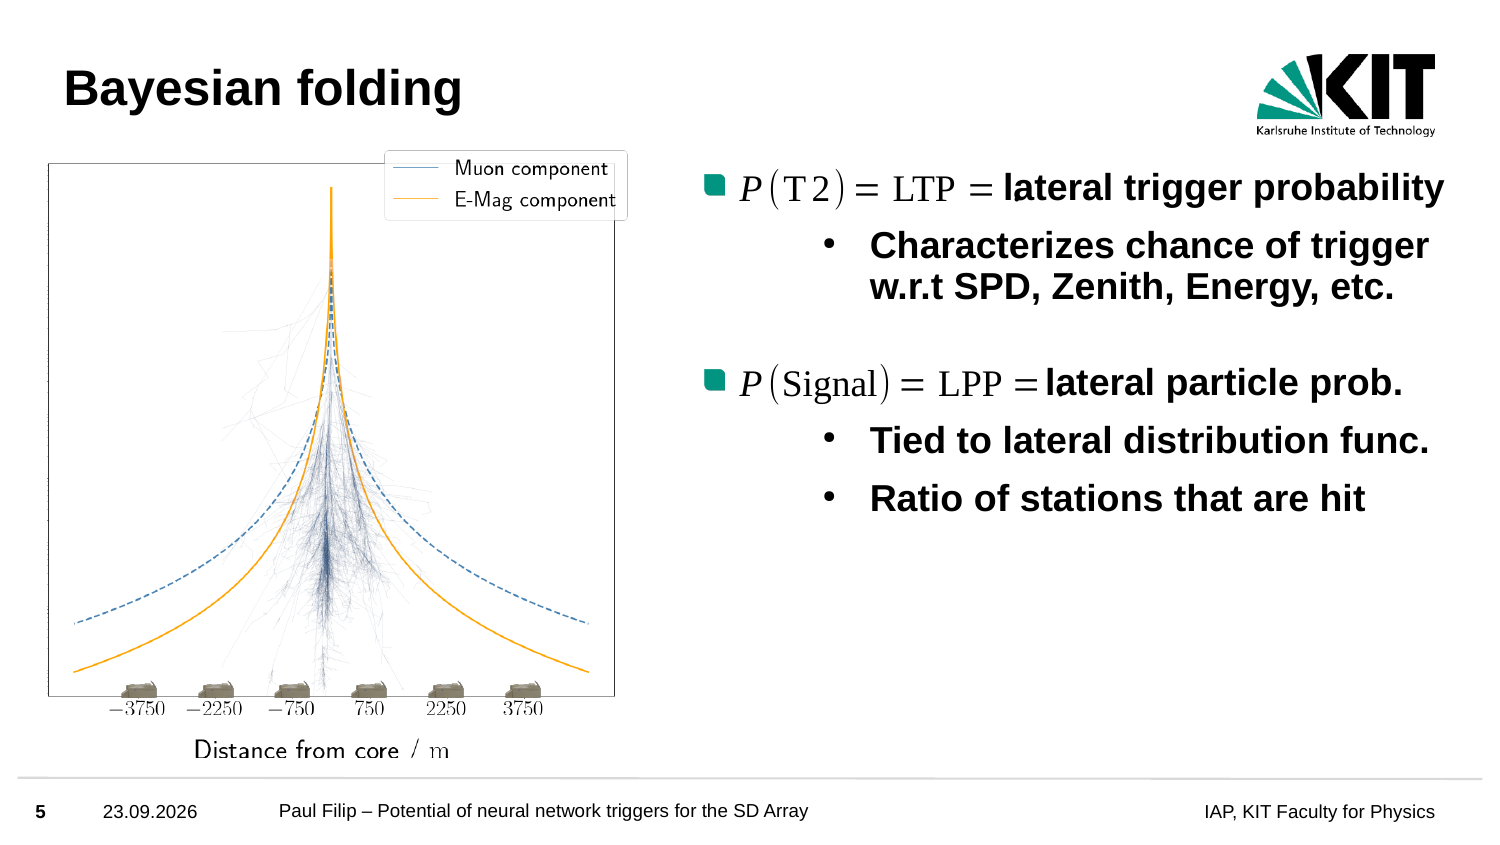

Bayesian folding
# lateral trigger probability
Characterizes chance of trigger w.r.t SPD, Zenith, Energy, etc.
 lateral particle prob.
Tied to lateral distribution func.
Ratio of stations that are hit
5